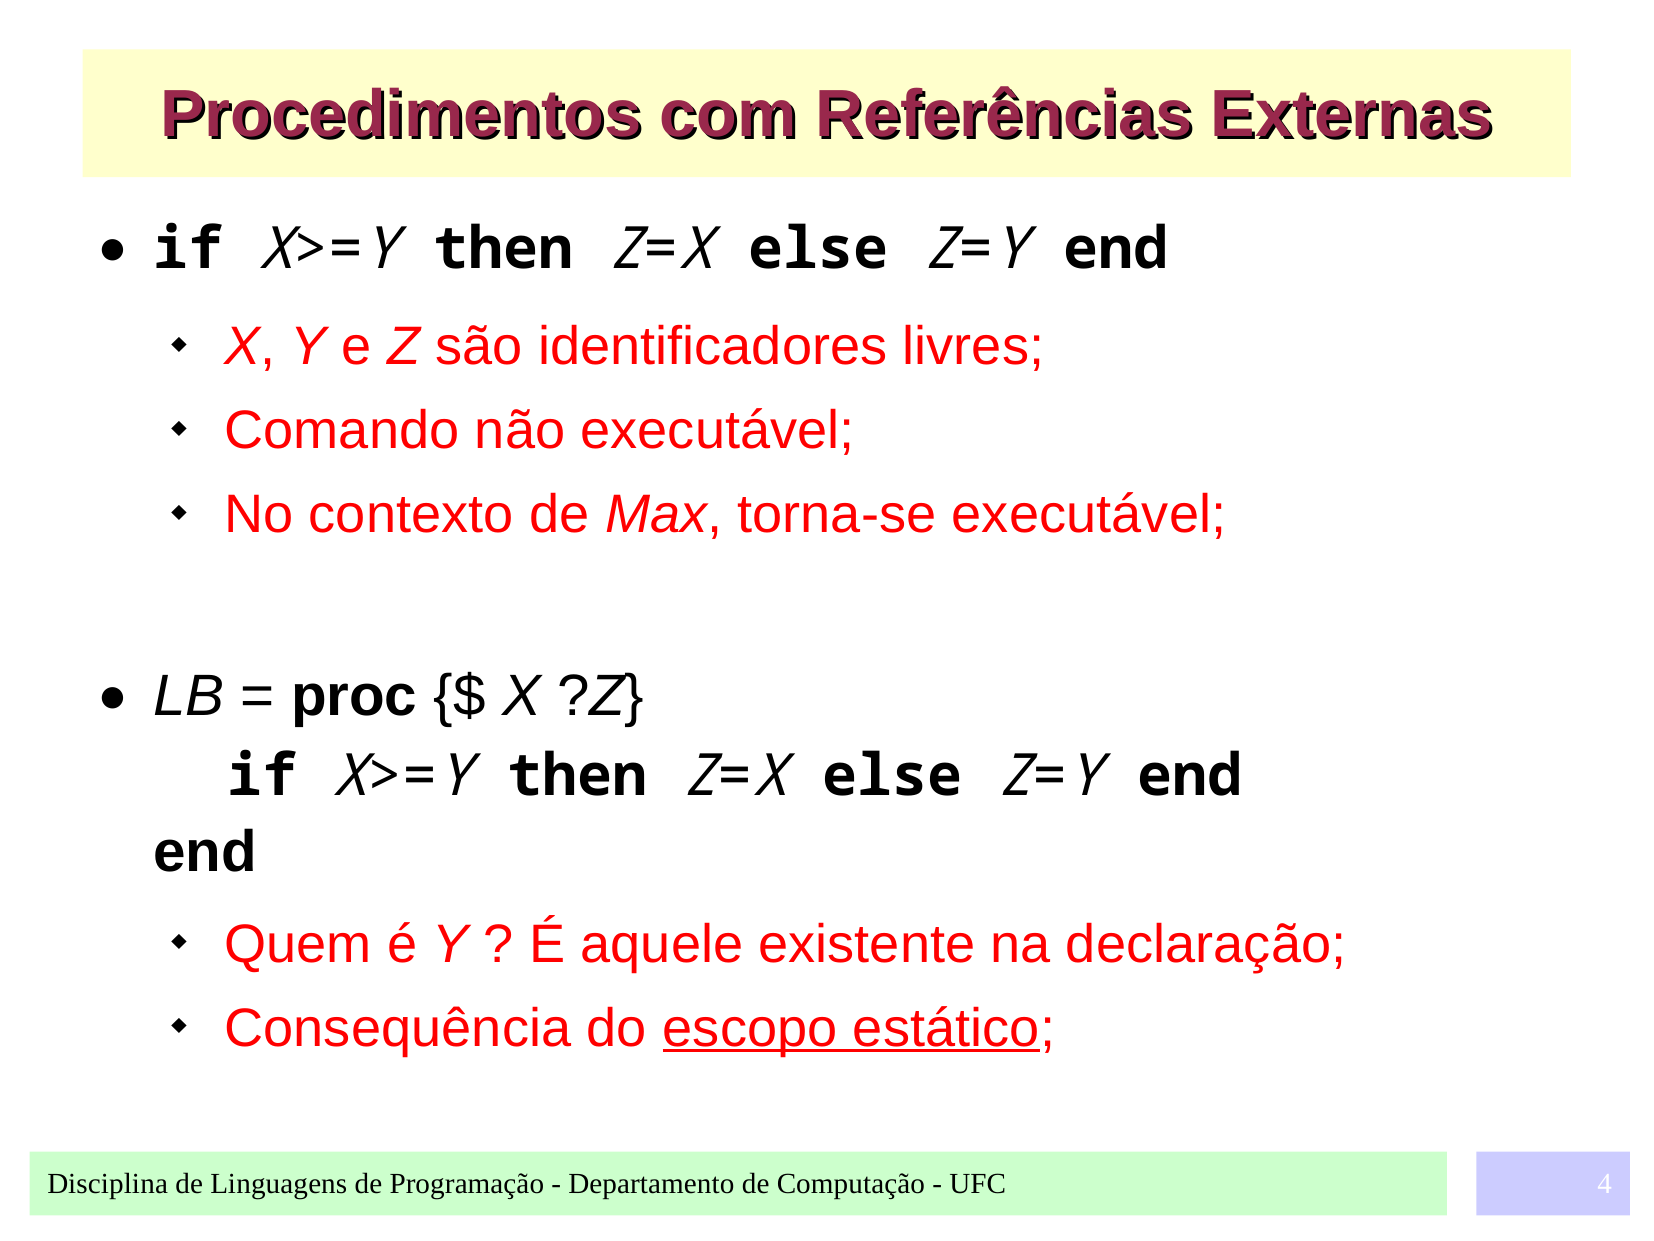

# Procedimentos com Referências Externas
if X>=Y then Z=X else Z=Y end
X, Y e Z são identificadores livres;
Comando não executável;
No contexto de Max, torna-se executável;
LB = proc {$ X ?Z}
	if X>=Y then Z=X else Z=Y end
end
Quem é Y ? É aquele existente na declaração;
Consequência do escopo estático;
Disciplina de Linguagens de Programação - Departamento de Computação - UFC
4